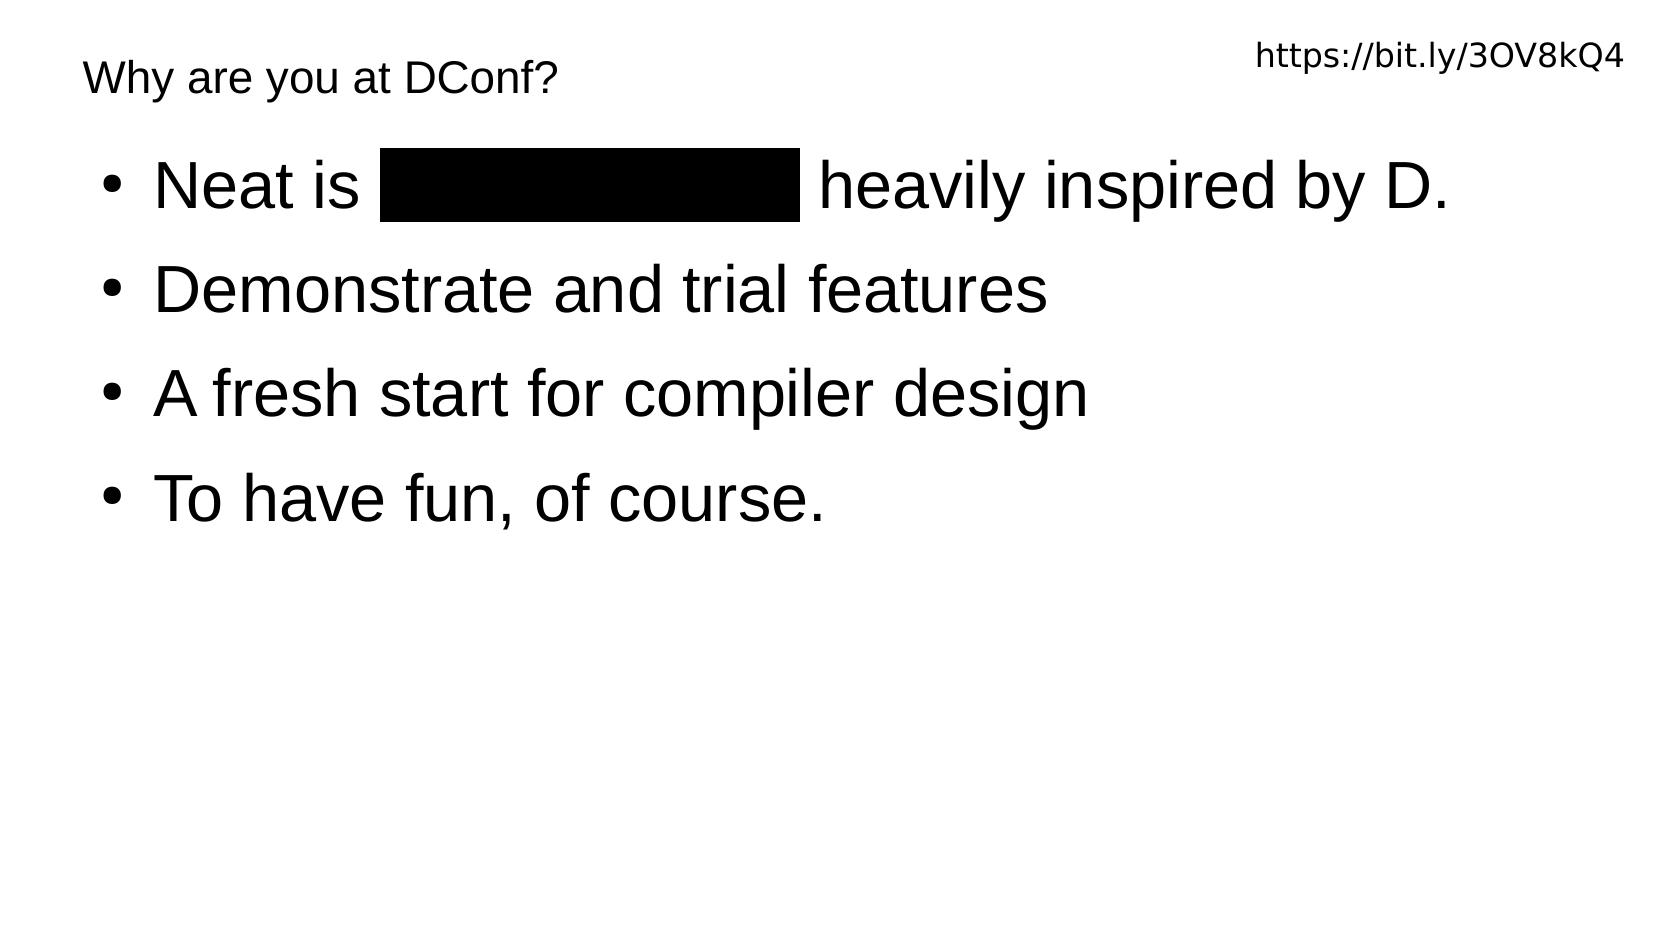

# Why are you at DConf?
Neat is a blatant ripoff heavily inspired by D.
Demonstrate and trial features
A fresh start for compiler design
To have fun, of course.